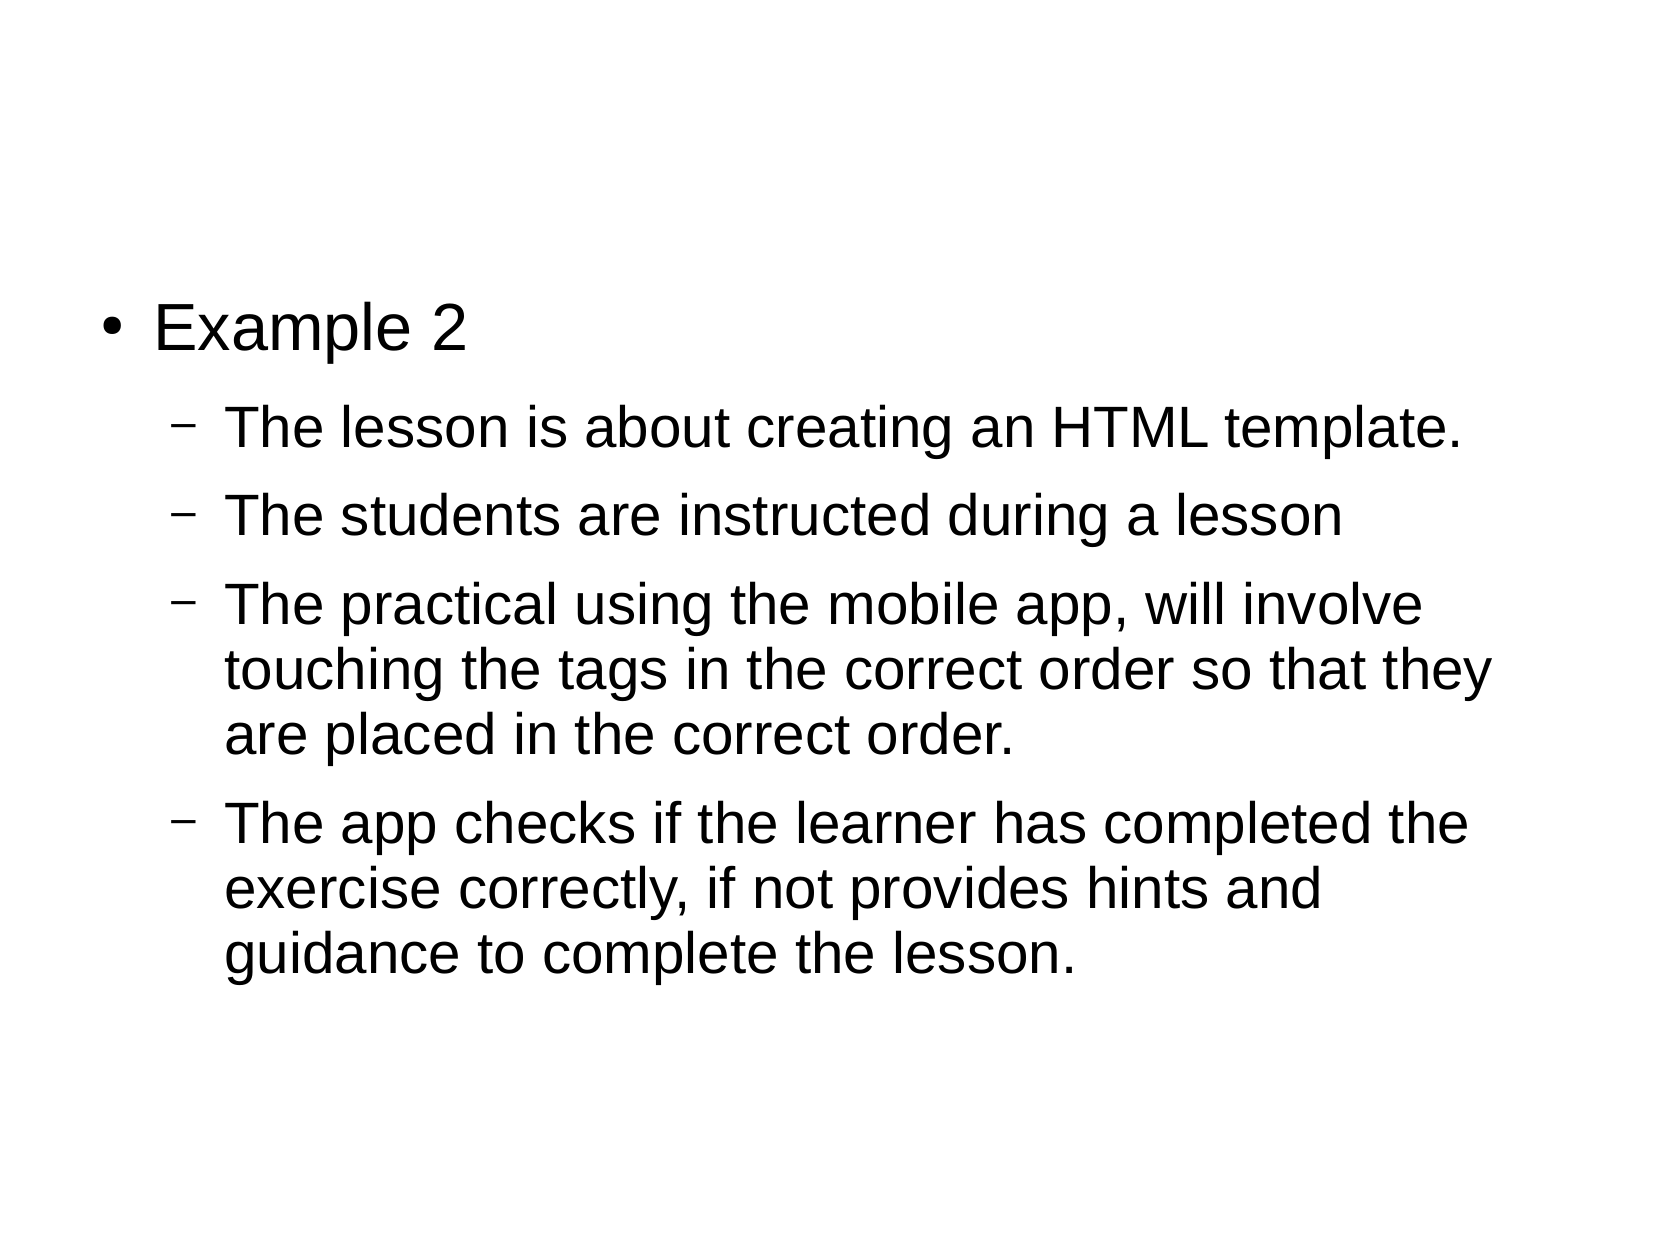

#
Example 2
The lesson is about creating an HTML template.
The students are instructed during a lesson
The practical using the mobile app, will involve touching the tags in the correct order so that they are placed in the correct order.
The app checks if the learner has completed the exercise correctly, if not provides hints and guidance to complete the lesson.